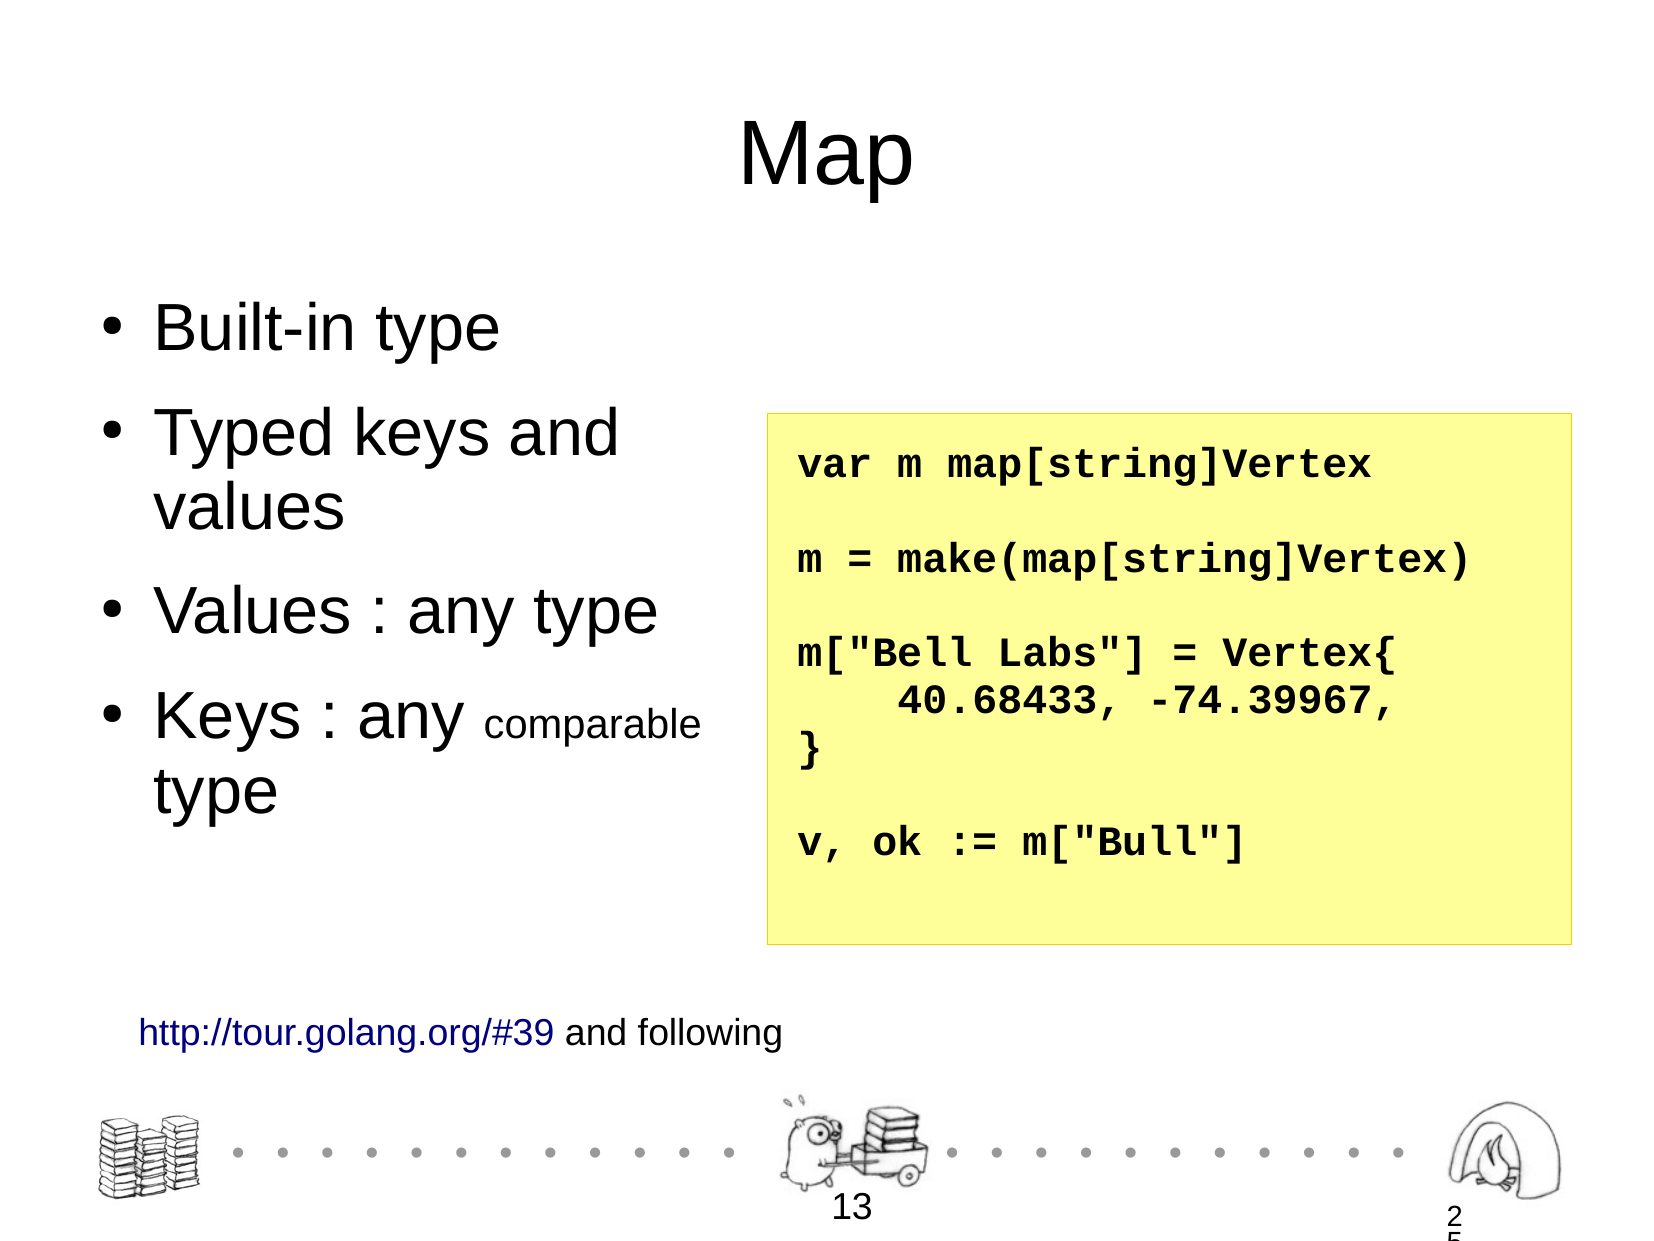

# Map
Built-in type
Typed keys and values
Values : any type
Keys : any comparable type
var m map[string]Vertex
m = make(map[string]Vertex)
m["Bell Labs"] = Vertex{
 40.68433, -74.39967,
}
v, ok := m["Bull"]
http://tour.golang.org/#39 and following